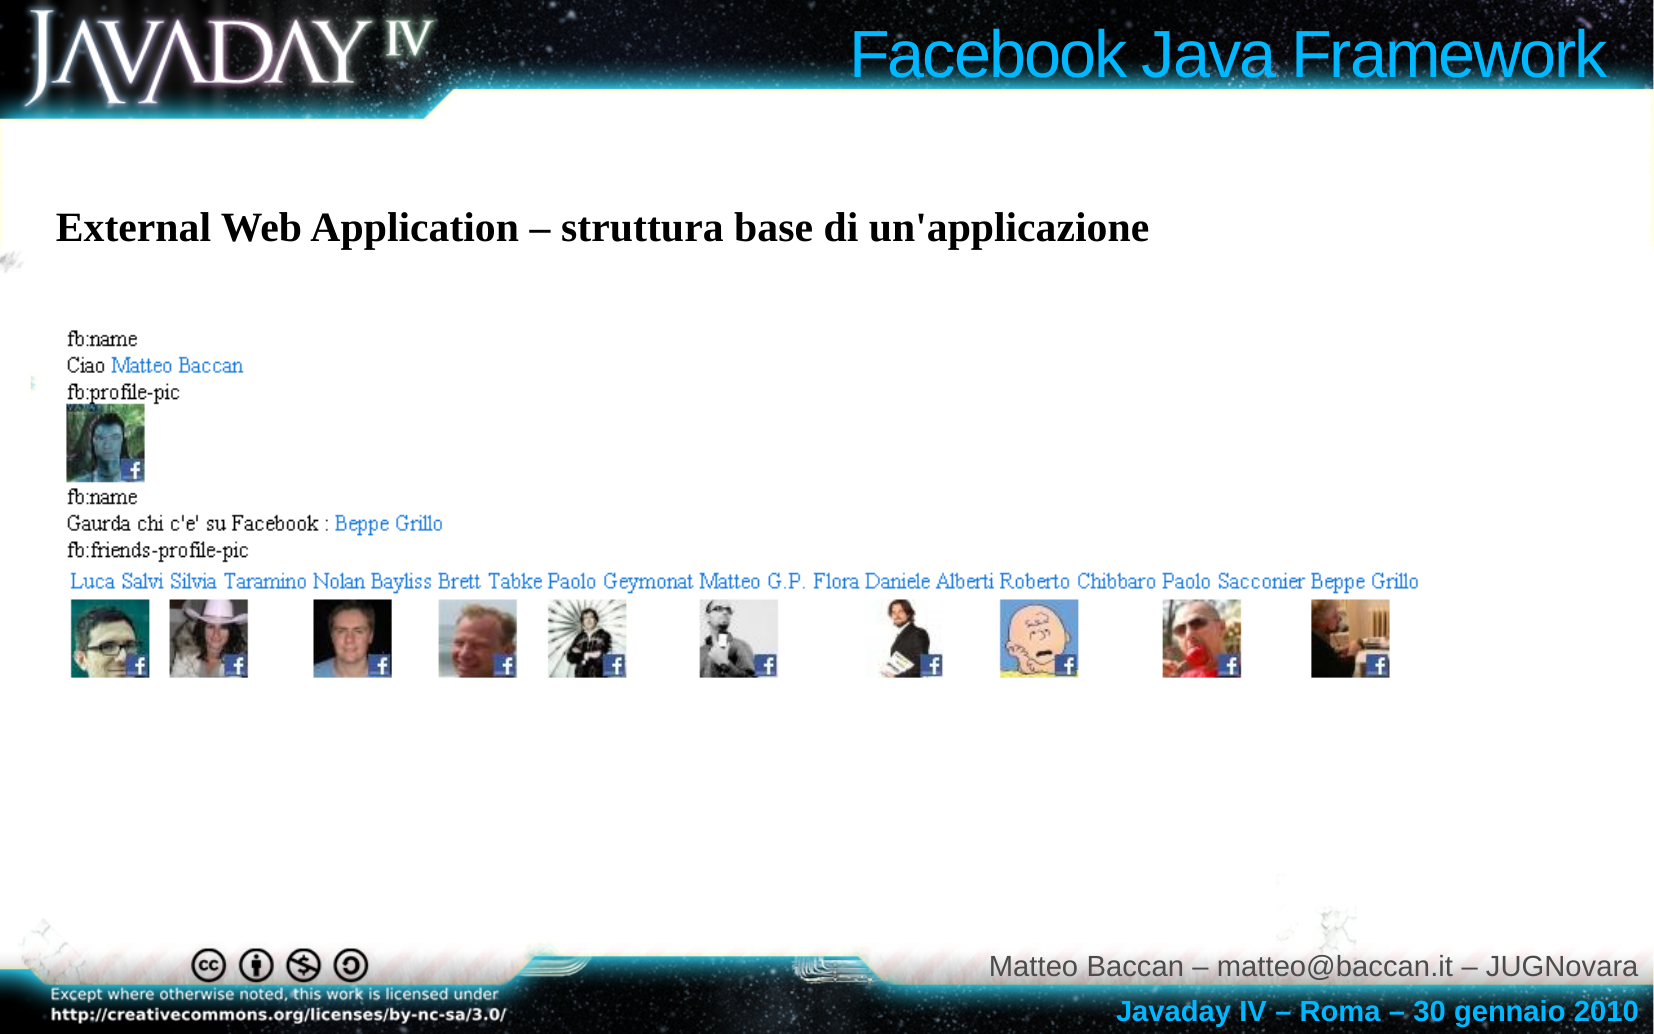

# Facebook Java Framework
External Web Application – struttura base di un'applicazione